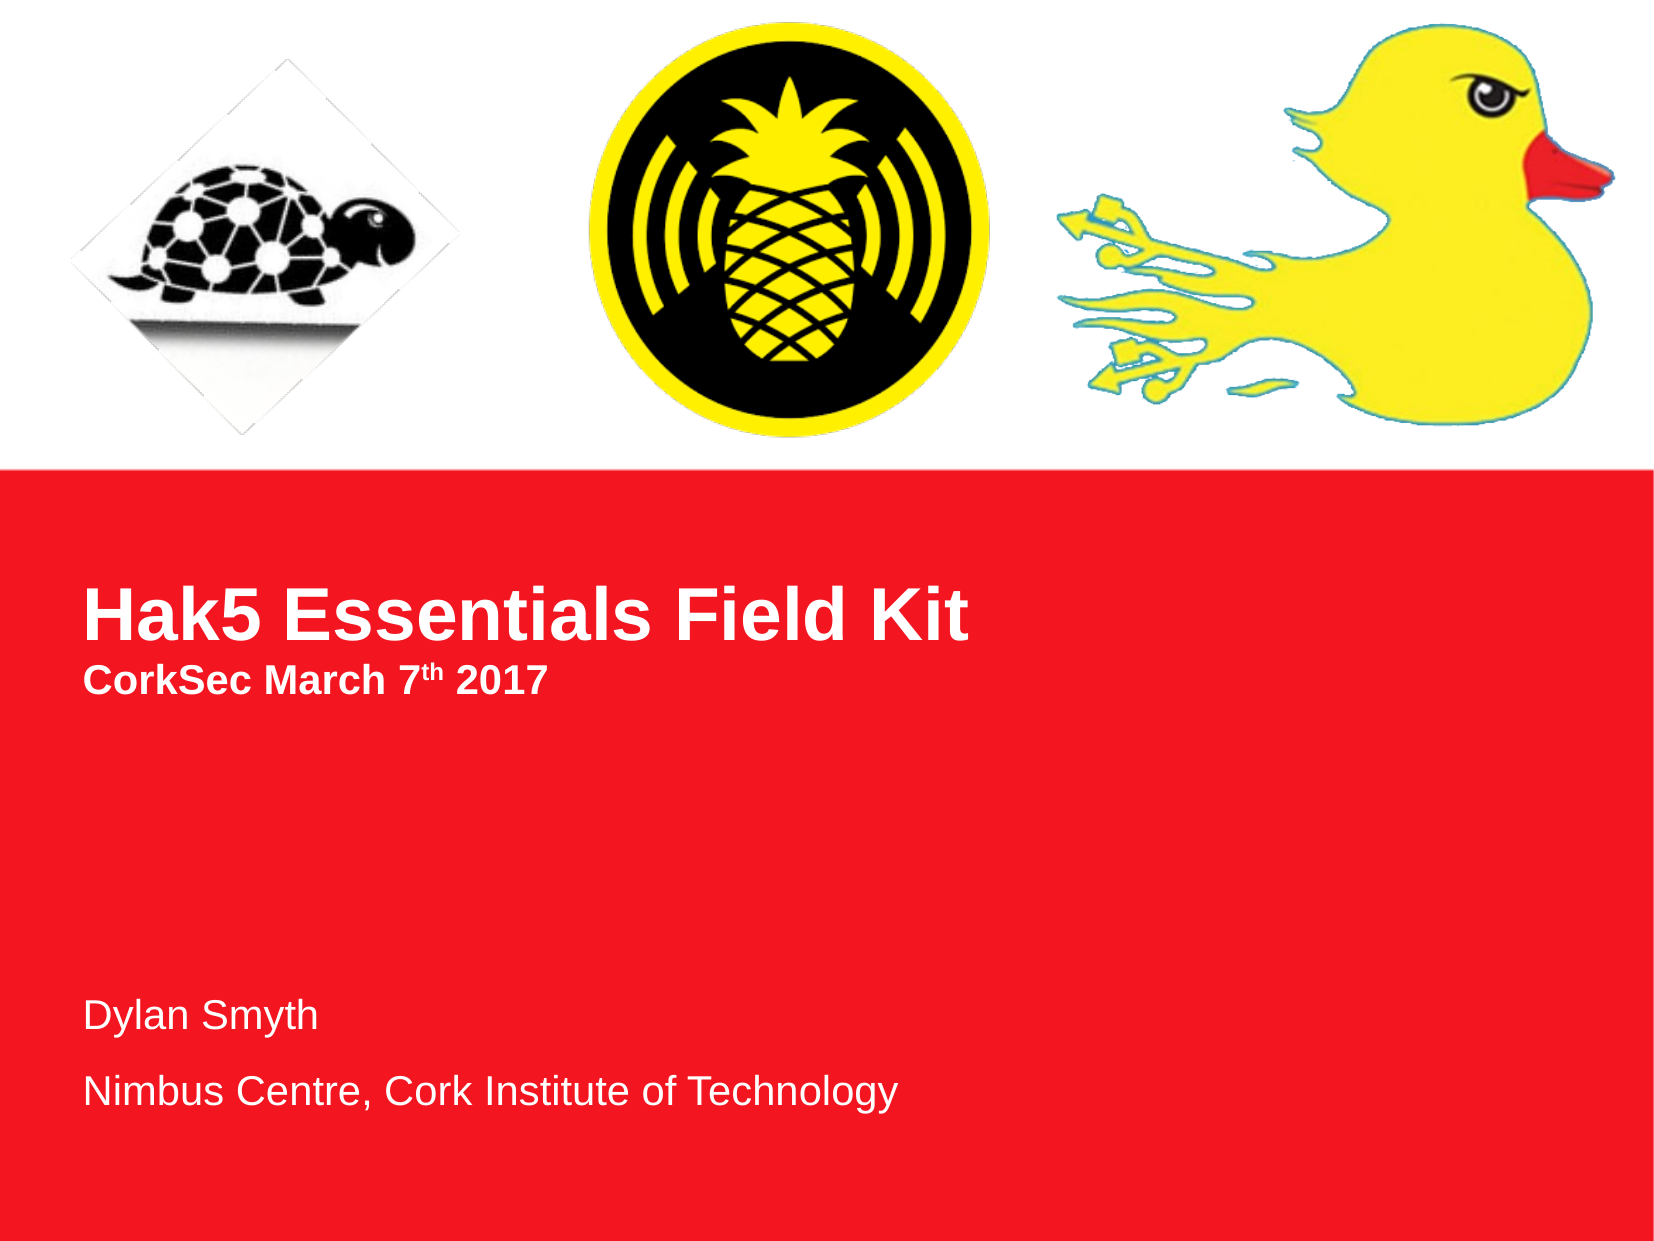

#
Hak5 Essentials Field Kit
CorkSec March 7th 2017
Dylan Smyth
Nimbus Centre, Cork Institute of Technology